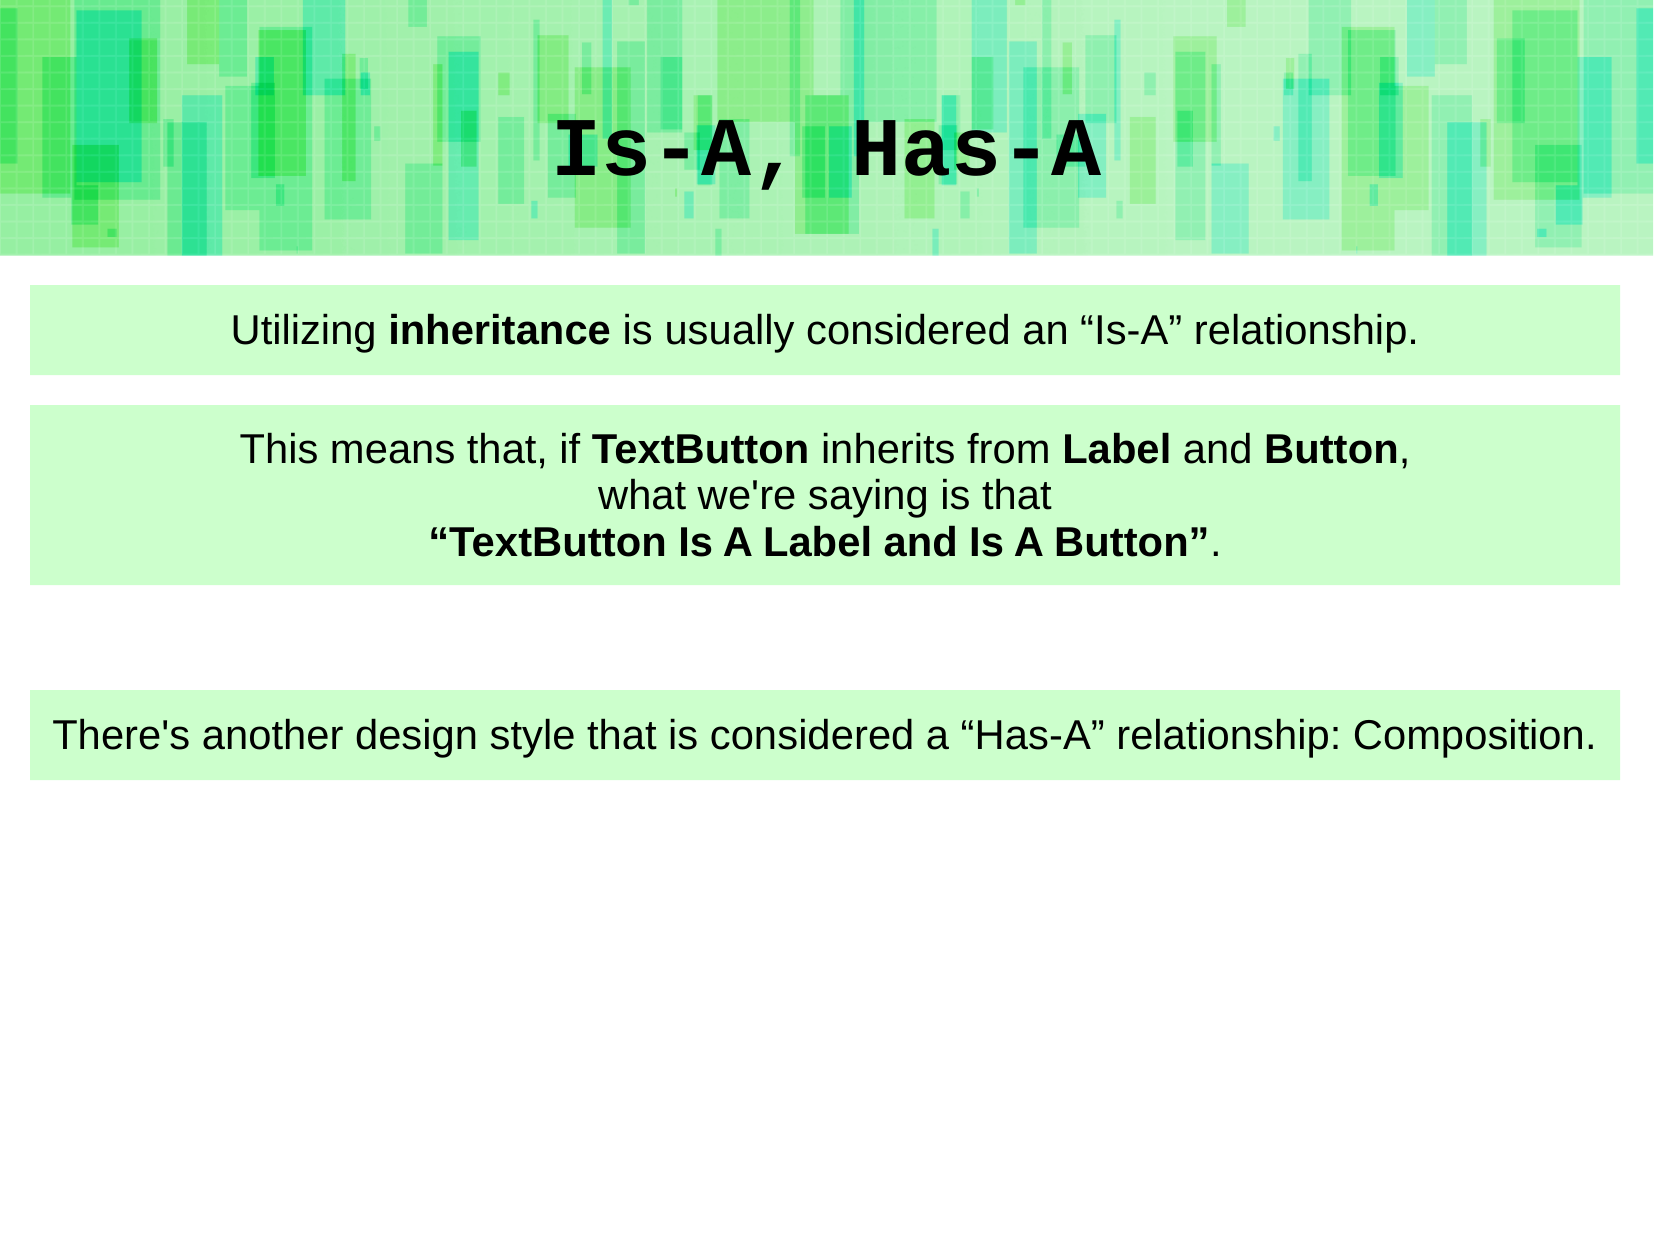

# Is-A, Has-A
Utilizing inheritance is usually considered an “Is-A” relationship.
This means that, if TextButton inherits from Label and Button,
what we're saying is that
“TextButton Is A Label and Is A Button”.
There's another design style that is considered a “Has-A” relationship: Composition.